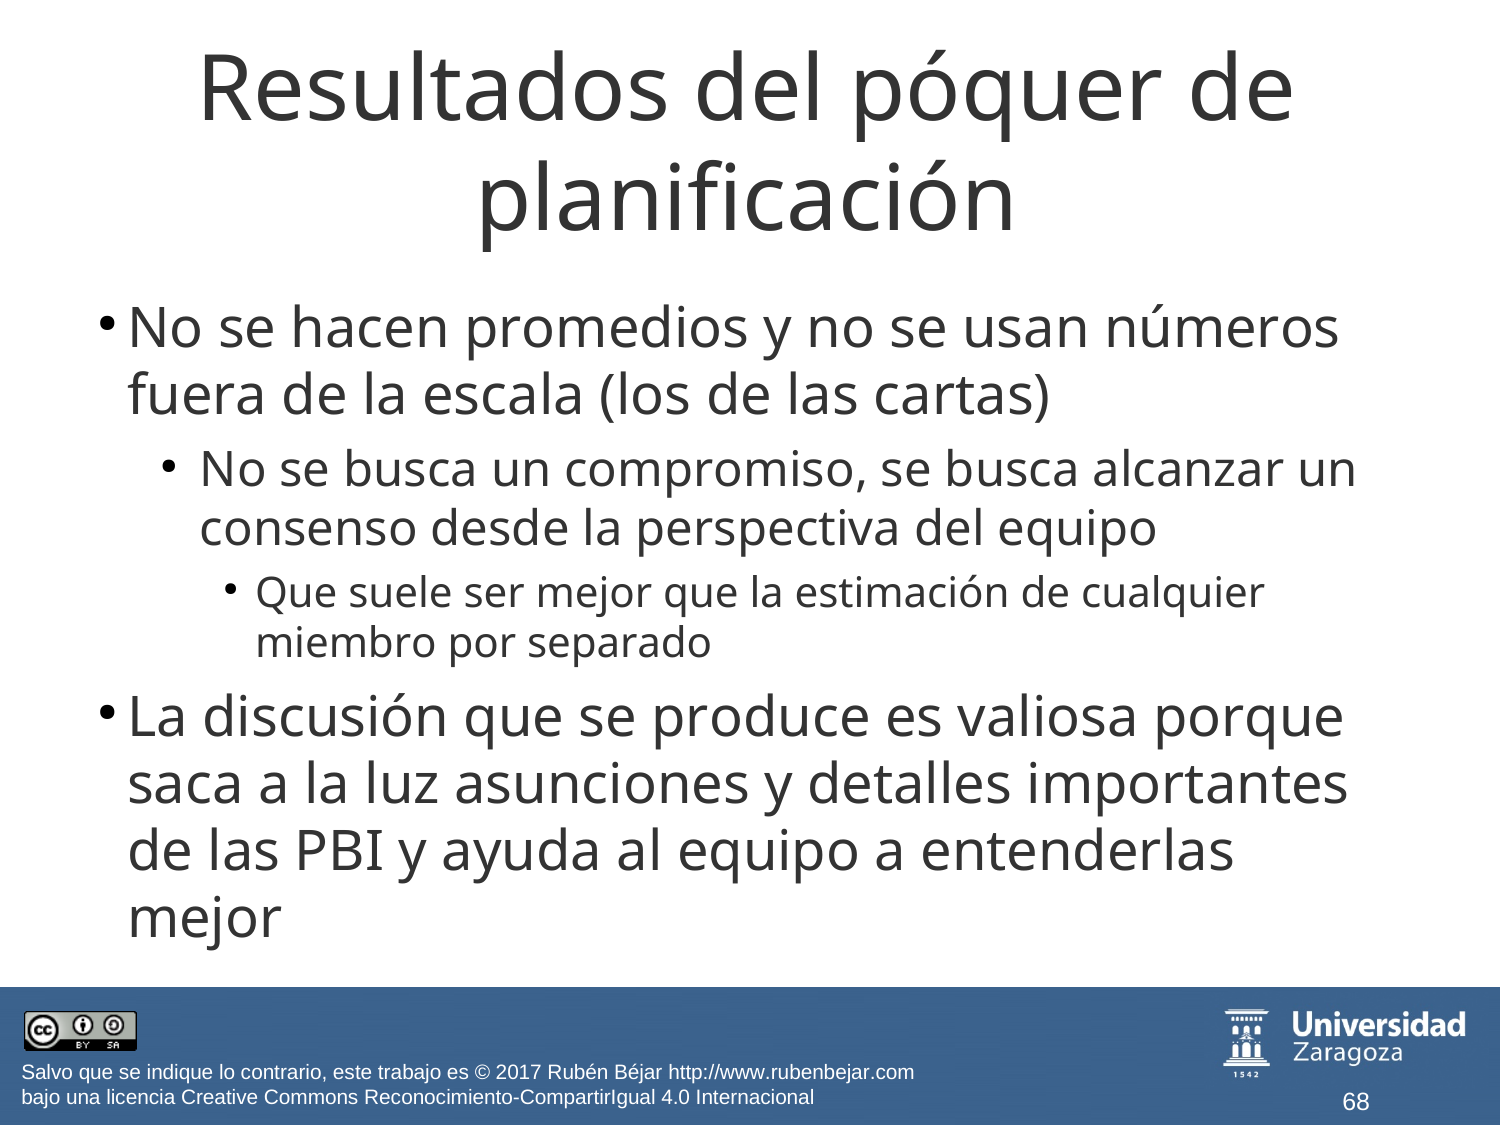

# Resultados del póquer de planificación
No se hacen promedios y no se usan números fuera de la escala (los de las cartas)
No se busca un compromiso, se busca alcanzar un consenso desde la perspectiva del equipo
Que suele ser mejor que la estimación de cualquier miembro por separado
La discusión que se produce es valiosa porque saca a la luz asunciones y detalles importantes de las PBI y ayuda al equipo a entenderlas mejor